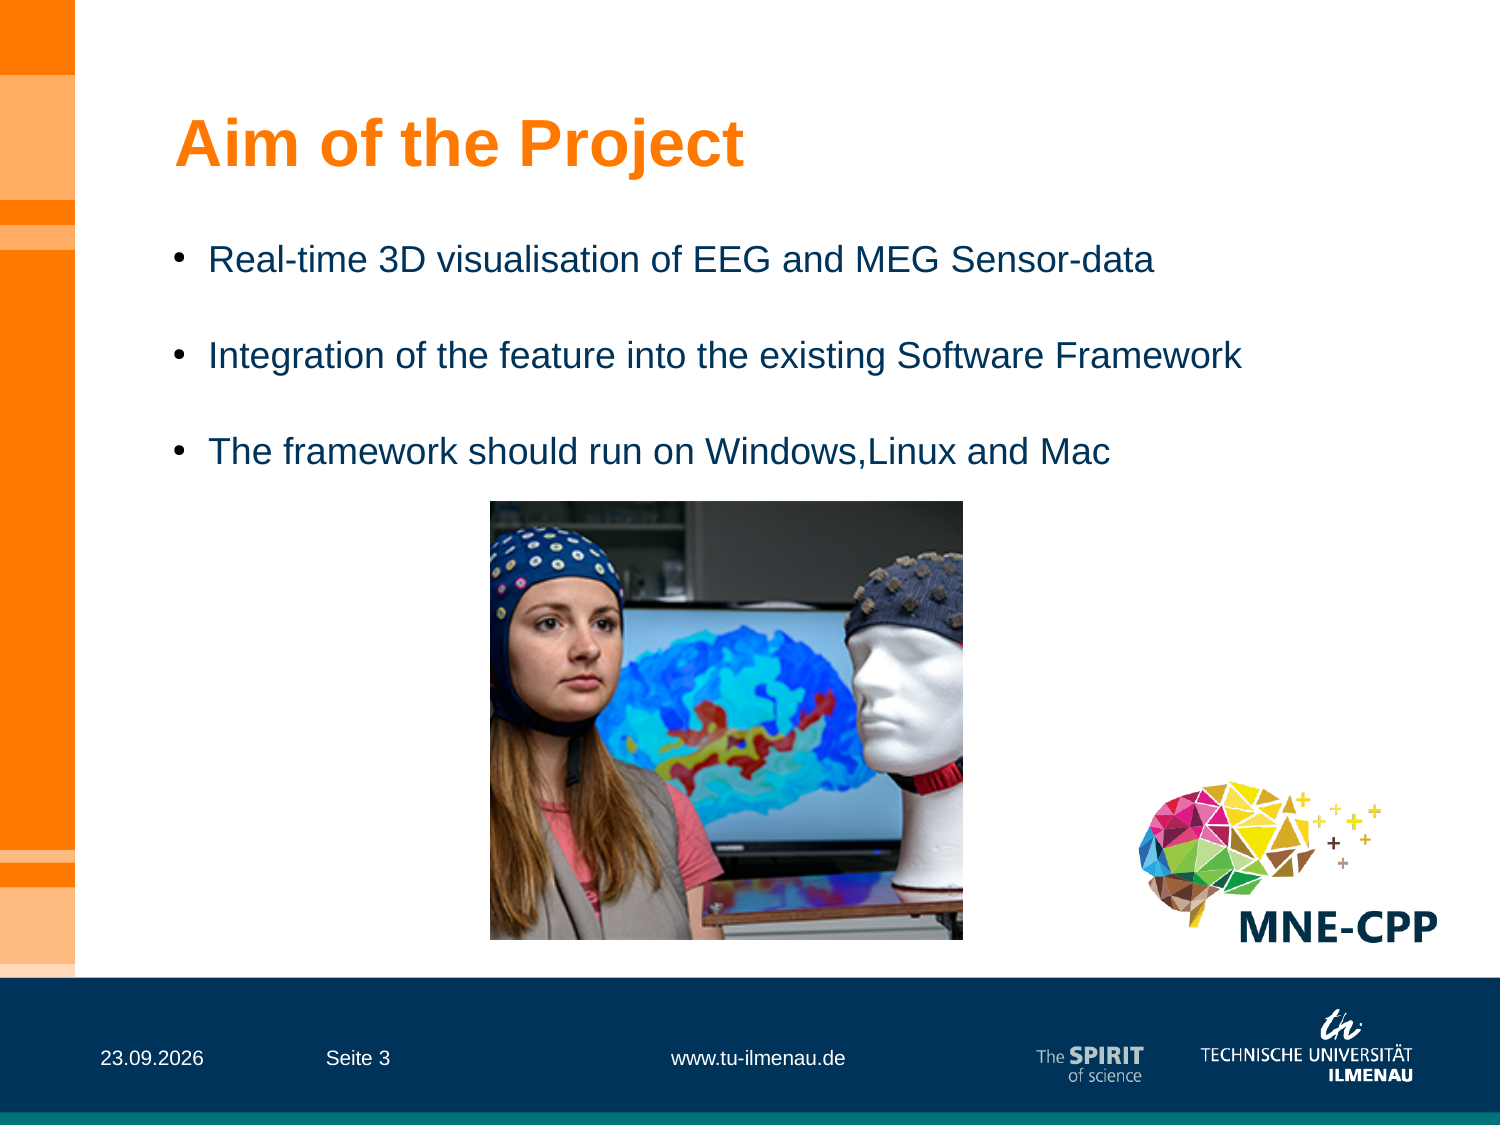

Aim of the Project
Real-time 3D visualisation of EEG and MEG Sensor-data
Integration of the feature into the existing Software Framework
The framework should run on Windows,Linux and Mac
Seite
www.tu-ilmenau.de